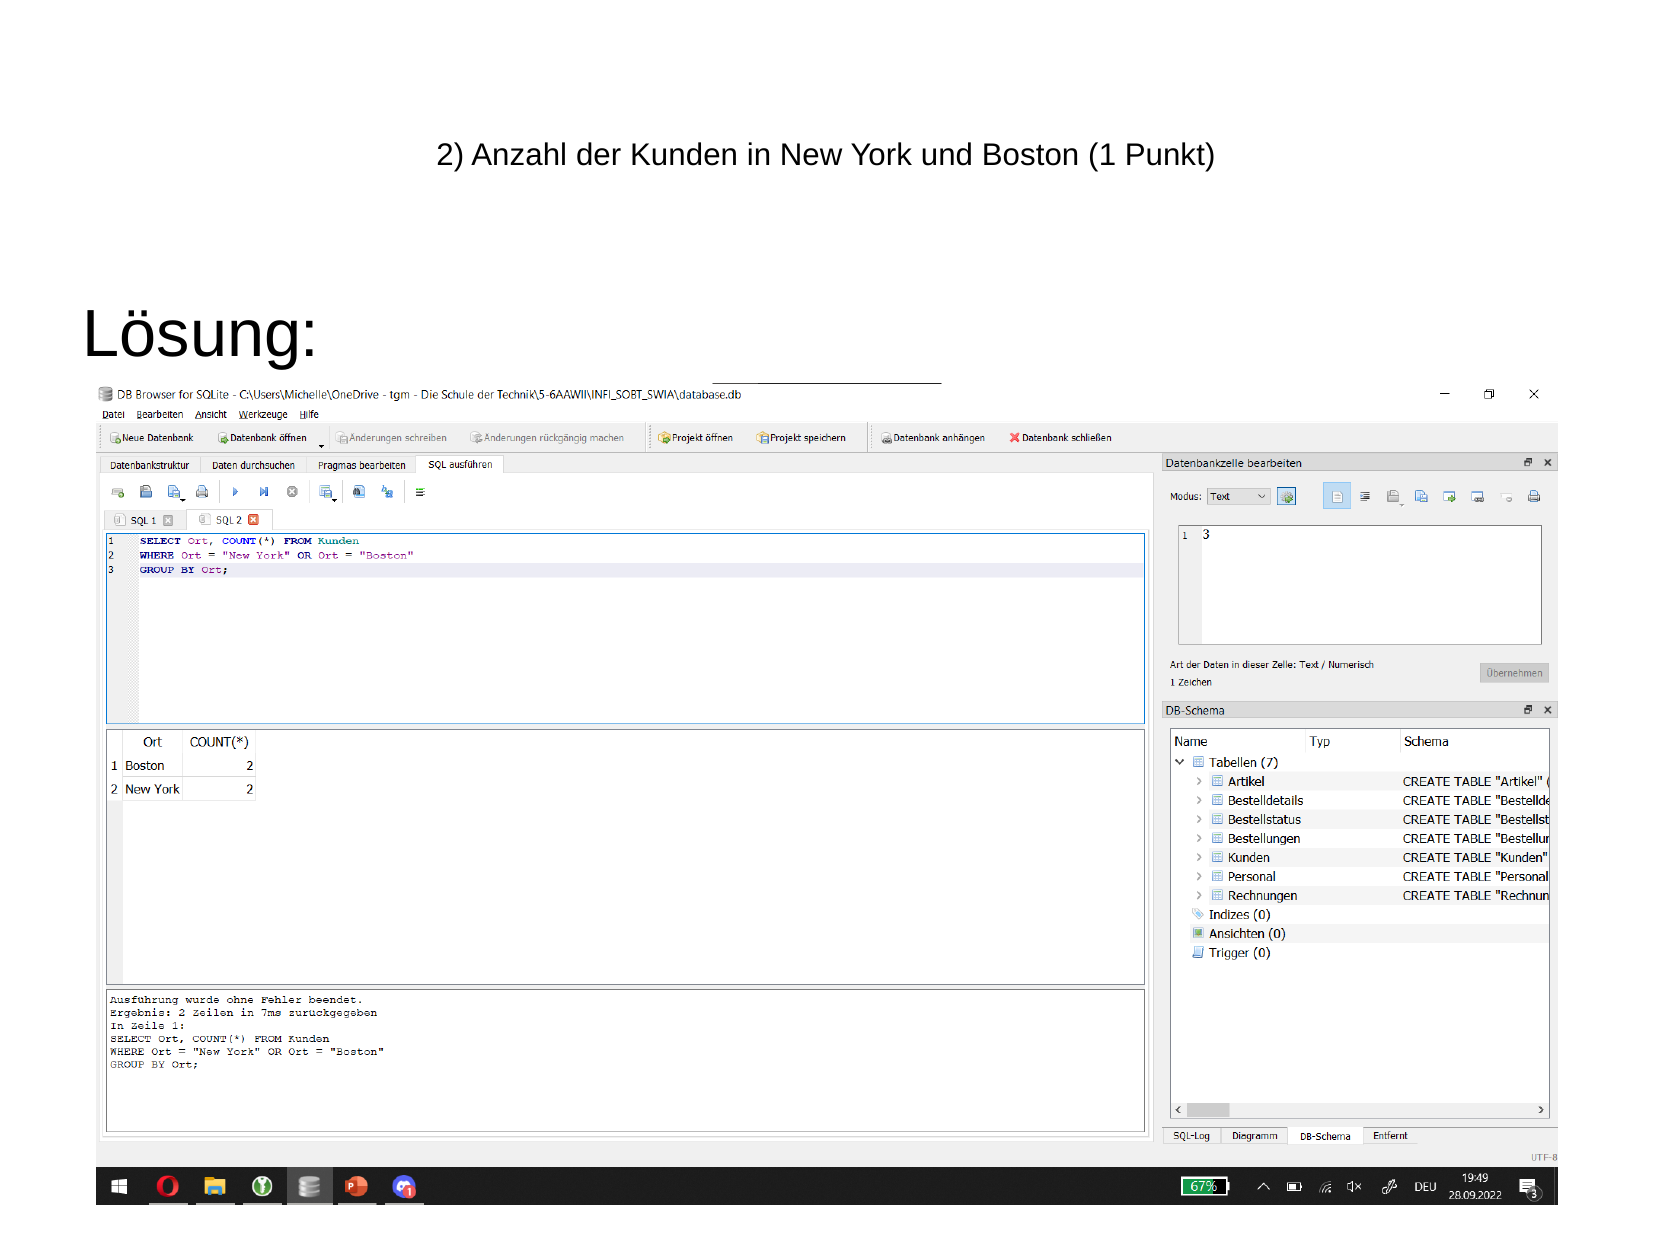

# 2) Anzahl der Kunden in New York und Boston (1 Punkt)
Lösung: